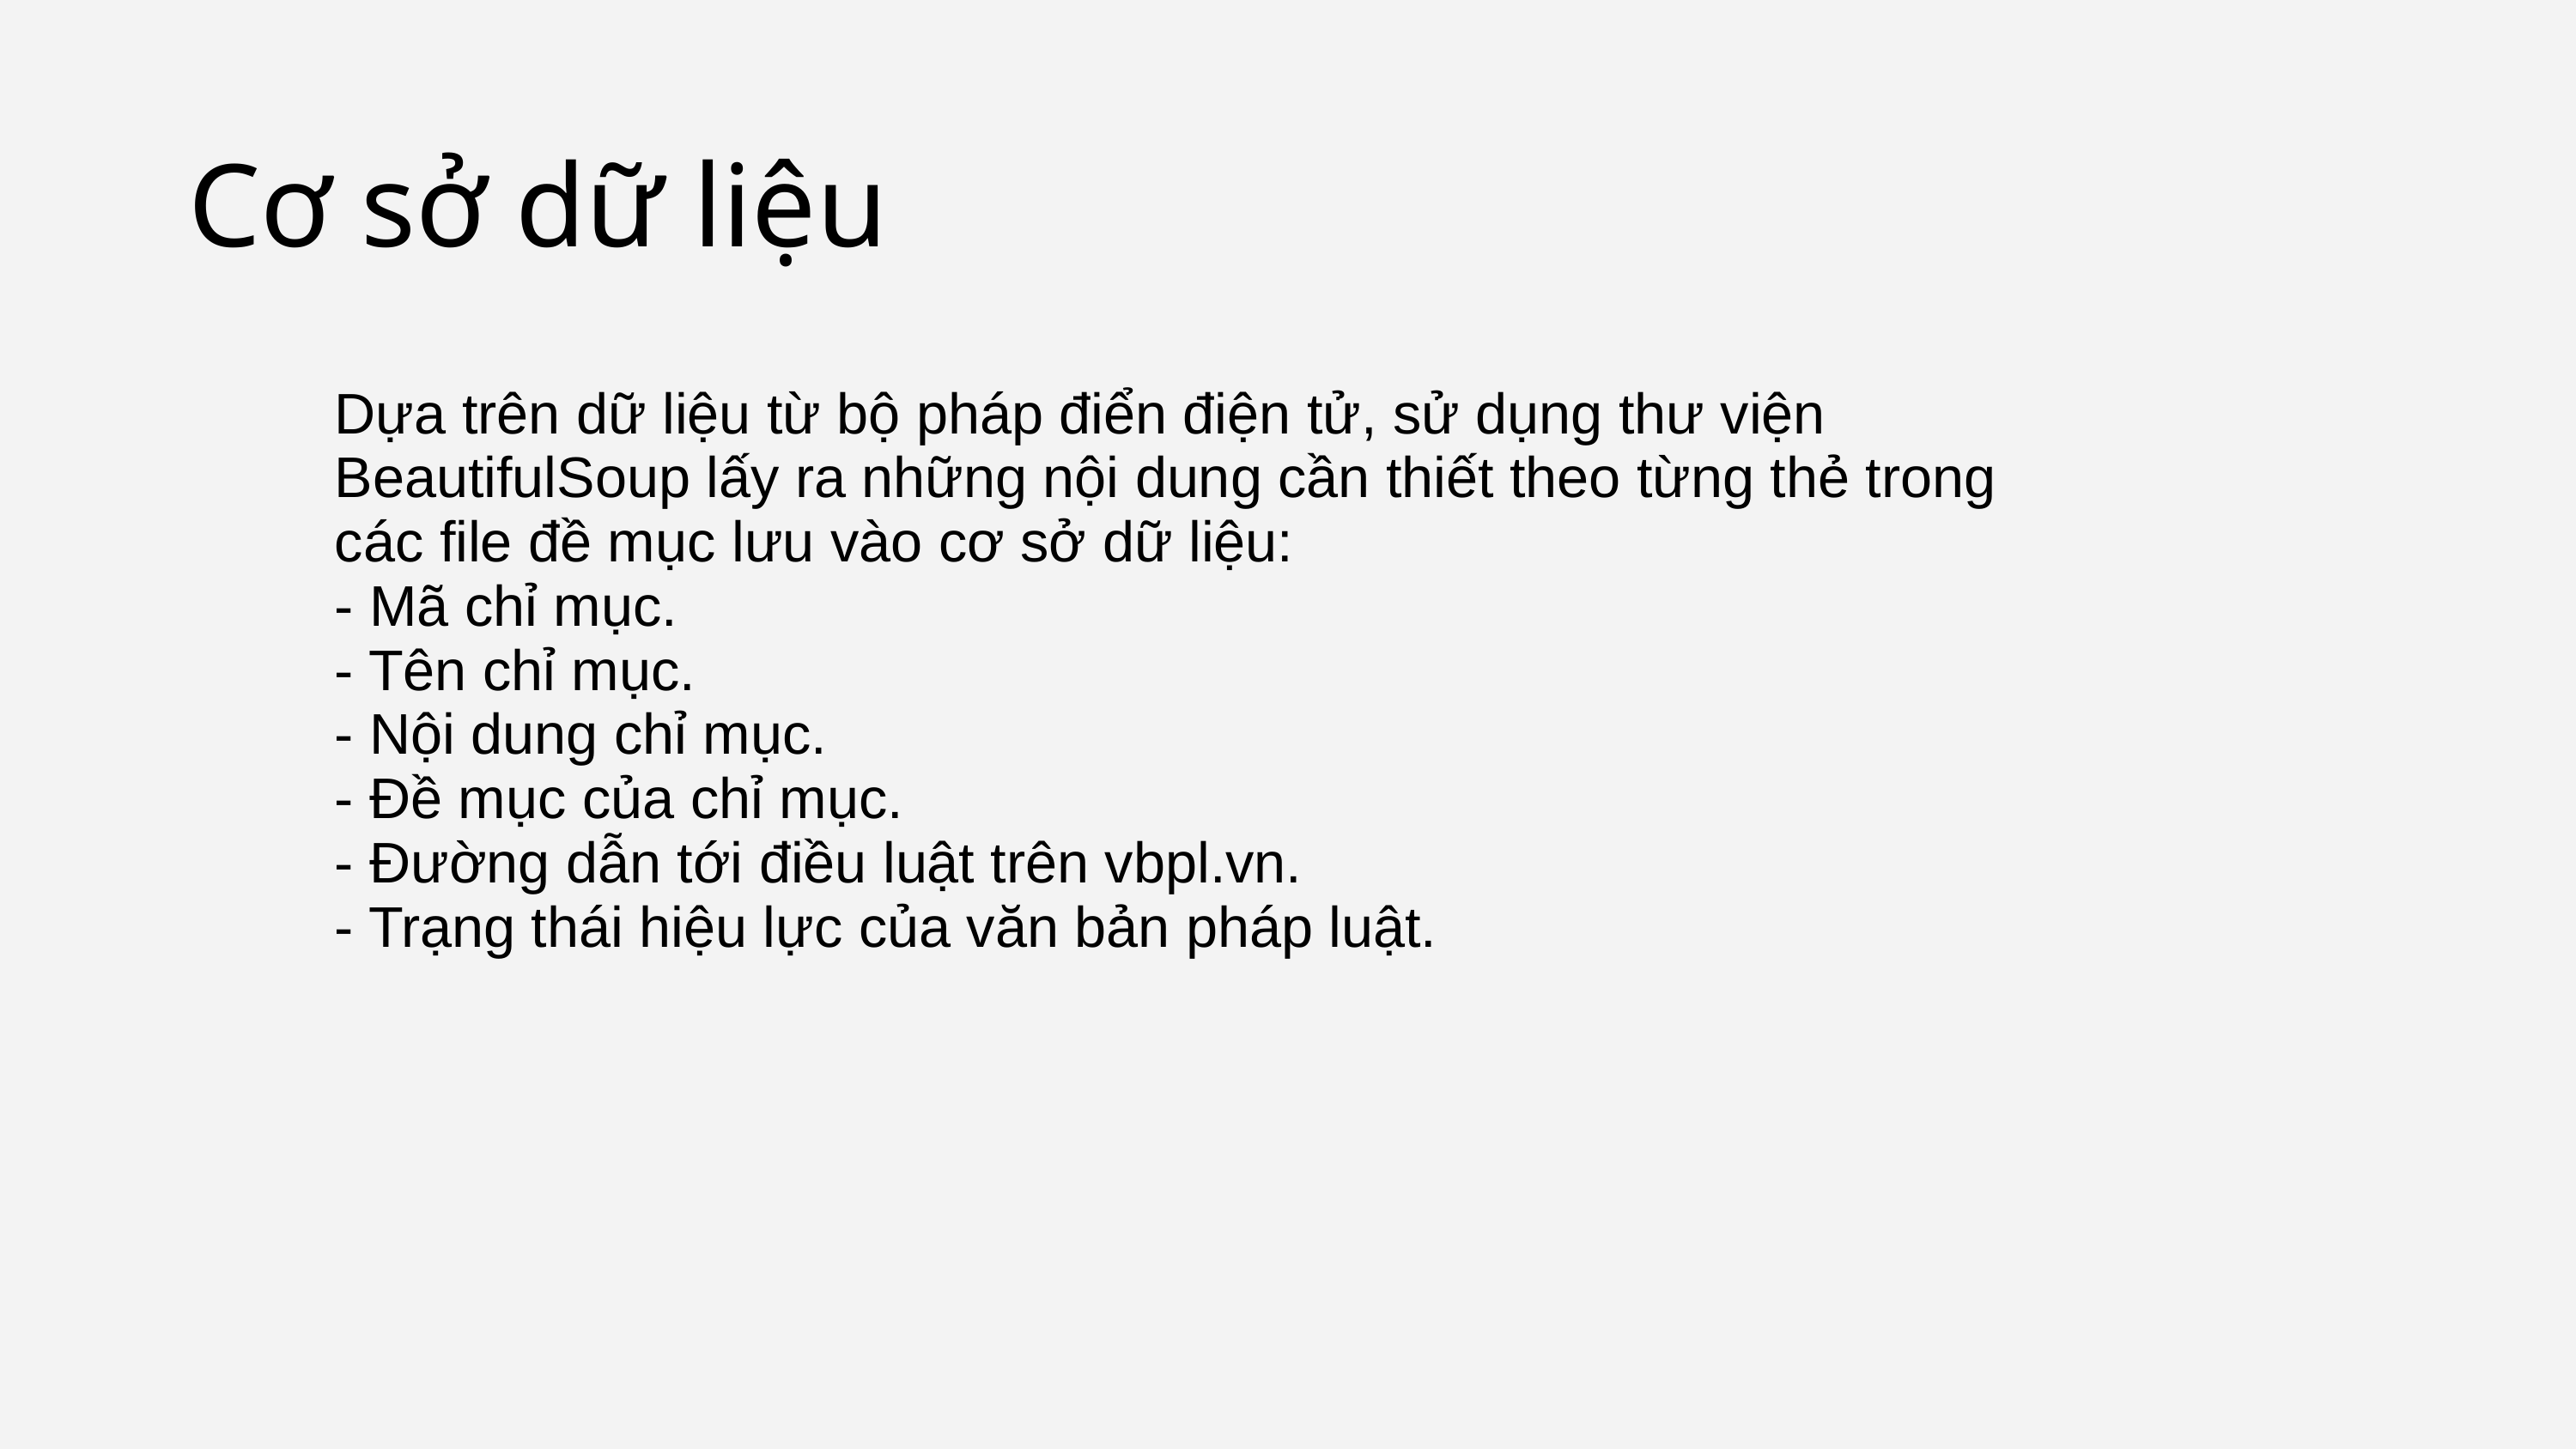

Cơ sở dữ liệu
Dựa trên dữ liệu từ bộ pháp điển điện tử, sử dụng thư viện BeautifulSoup lấy ra những nội dung cần thiết theo từng thẻ trong các file đề mục lưu vào cơ sở dữ liệu:
- Mã chỉ mục.
- Tên chỉ mục.
- Nội dung chỉ mục.
- Đề mục của chỉ mục.
- Đường dẫn tới điều luật trên vbpl.vn.
- Trạng thái hiệu lực của văn bản pháp luật.